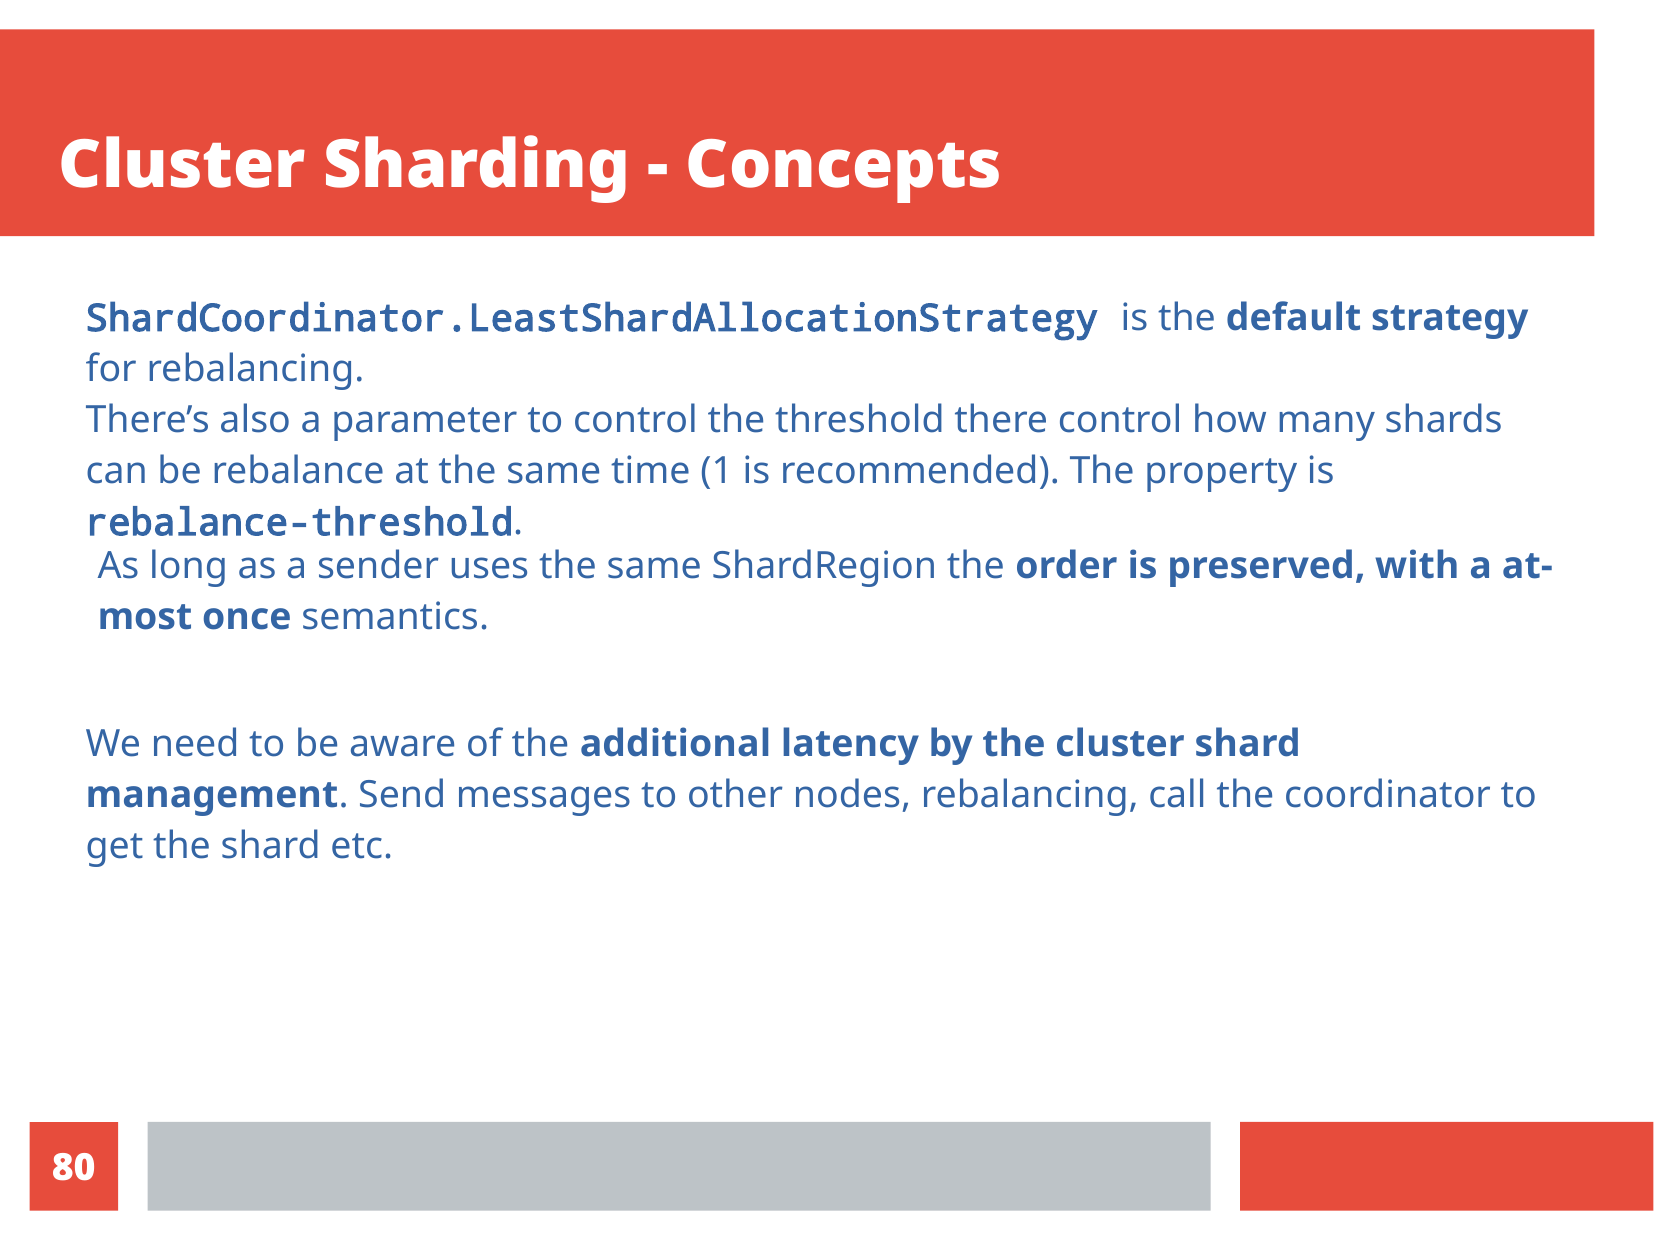

# Cluster Sharding - Concepts
ShardCoordinator.LeastShardAllocationStrategy is the default strategy for rebalancing.
There’s also a parameter to control the threshold there control how many shards can be rebalance at the same time (1 is recommended). The property is rebalance-threshold.
As long as a sender uses the same ShardRegion the order is preserved, with a at-most once semantics.
We need to be aware of the additional latency by the cluster shard management. Send messages to other nodes, rebalancing, call the coordinator to get the shard etc.
80